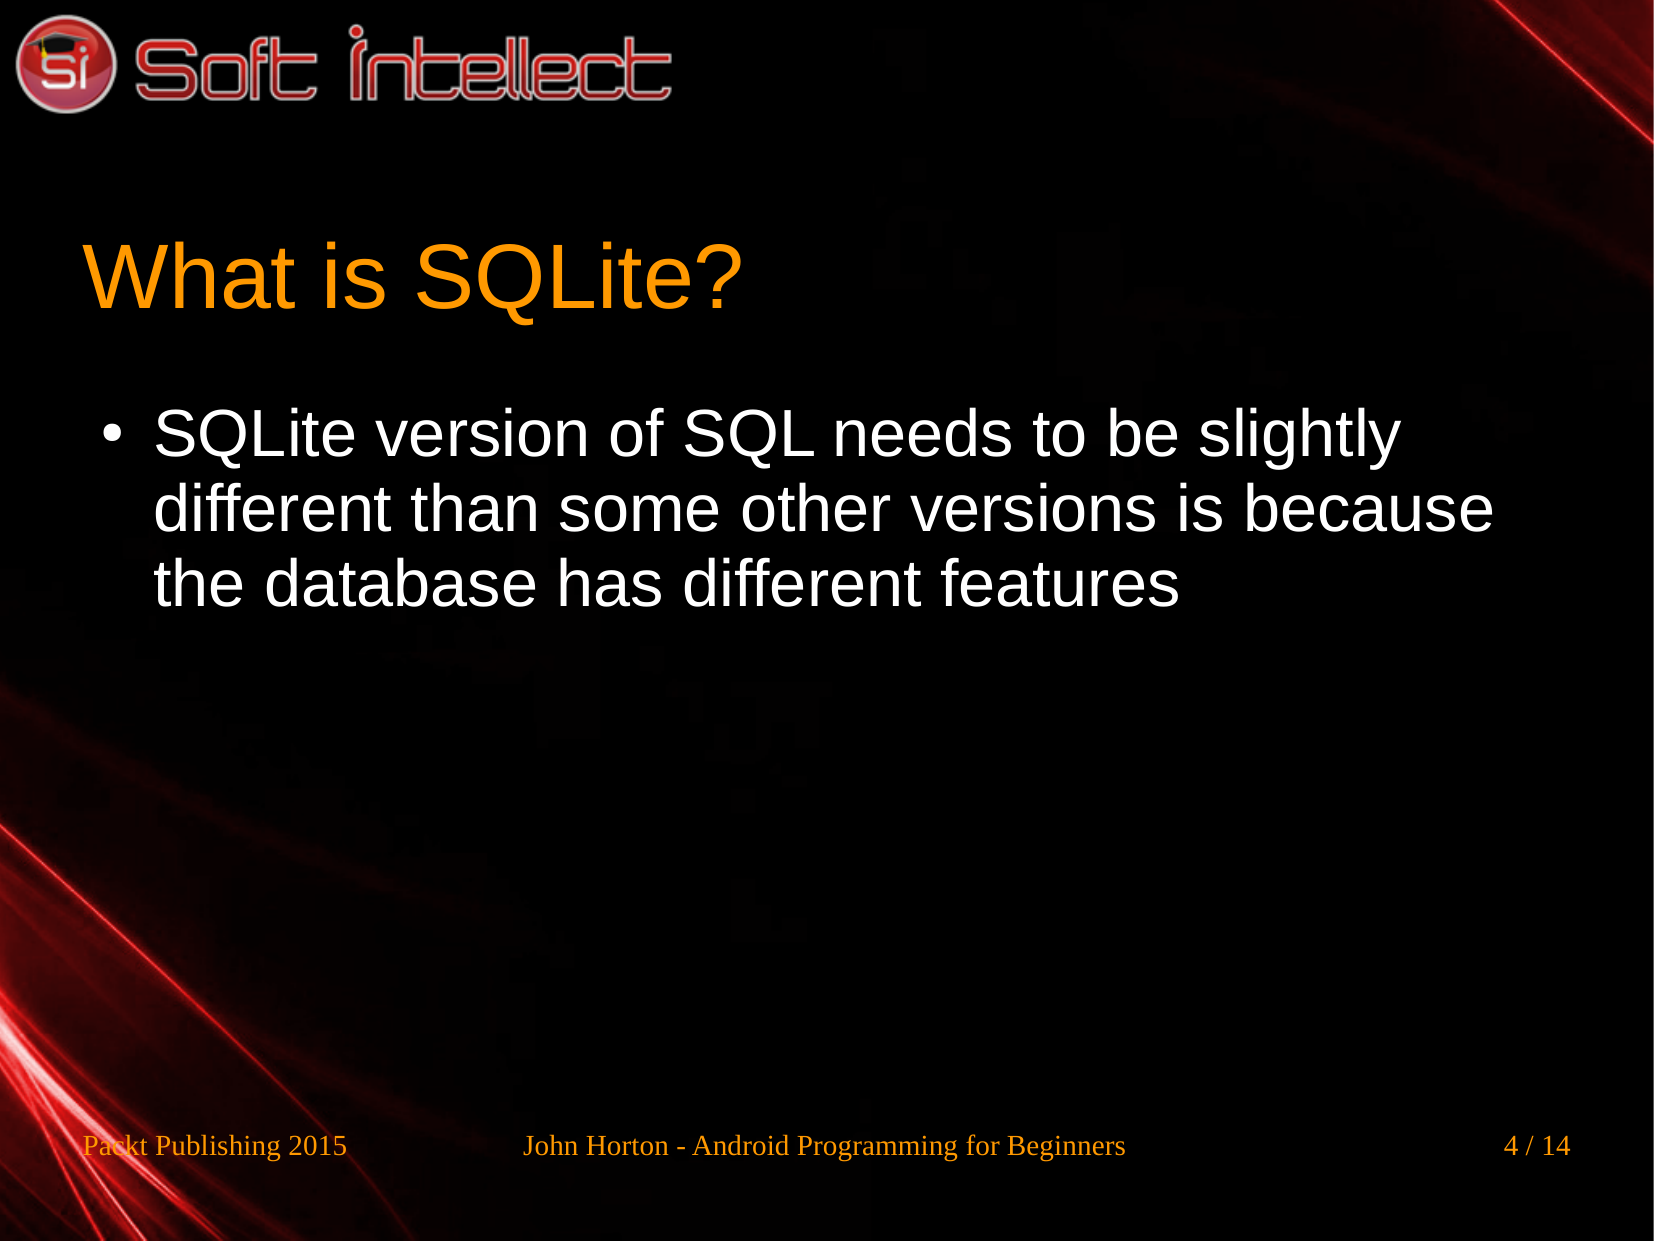

# What is SQLite?
SQLite version of SQL needs to be slightly different than some other versions is because the database has different features
Packt Publishing 2015
John Horton - Android Programming for Beginners
4